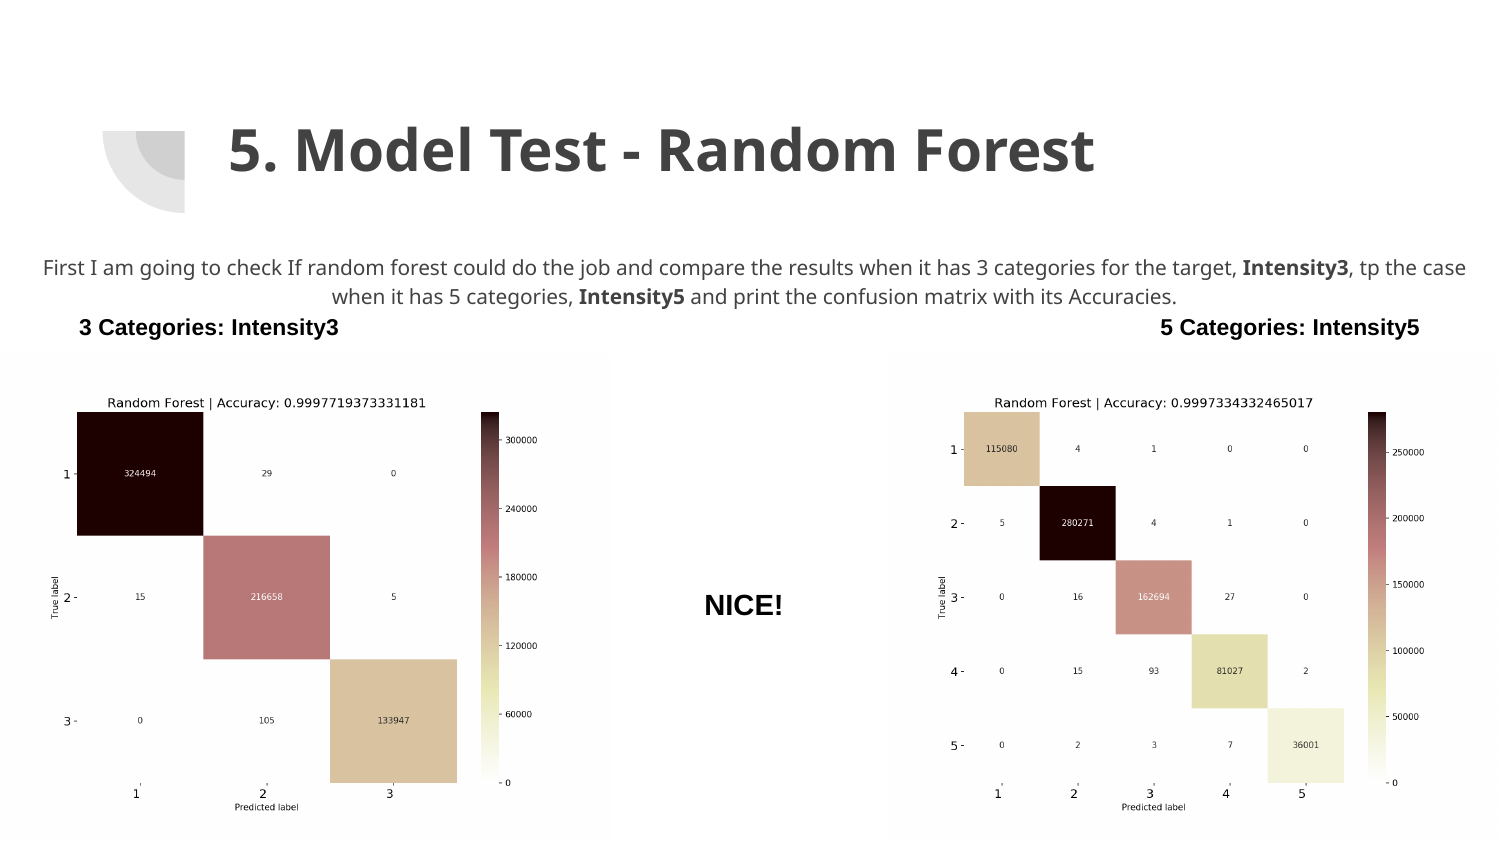

5. Model Test - Random Forest
# First I am going to check If random forest could do the job and compare the results when it has 3 categories for the target, Intensity3, tp the case when it has 5 categories, Intensity5 and print the confusion matrix with its Accuracies.
3 Categories: Intensity3
5 Categories: Intensity5
NICE!